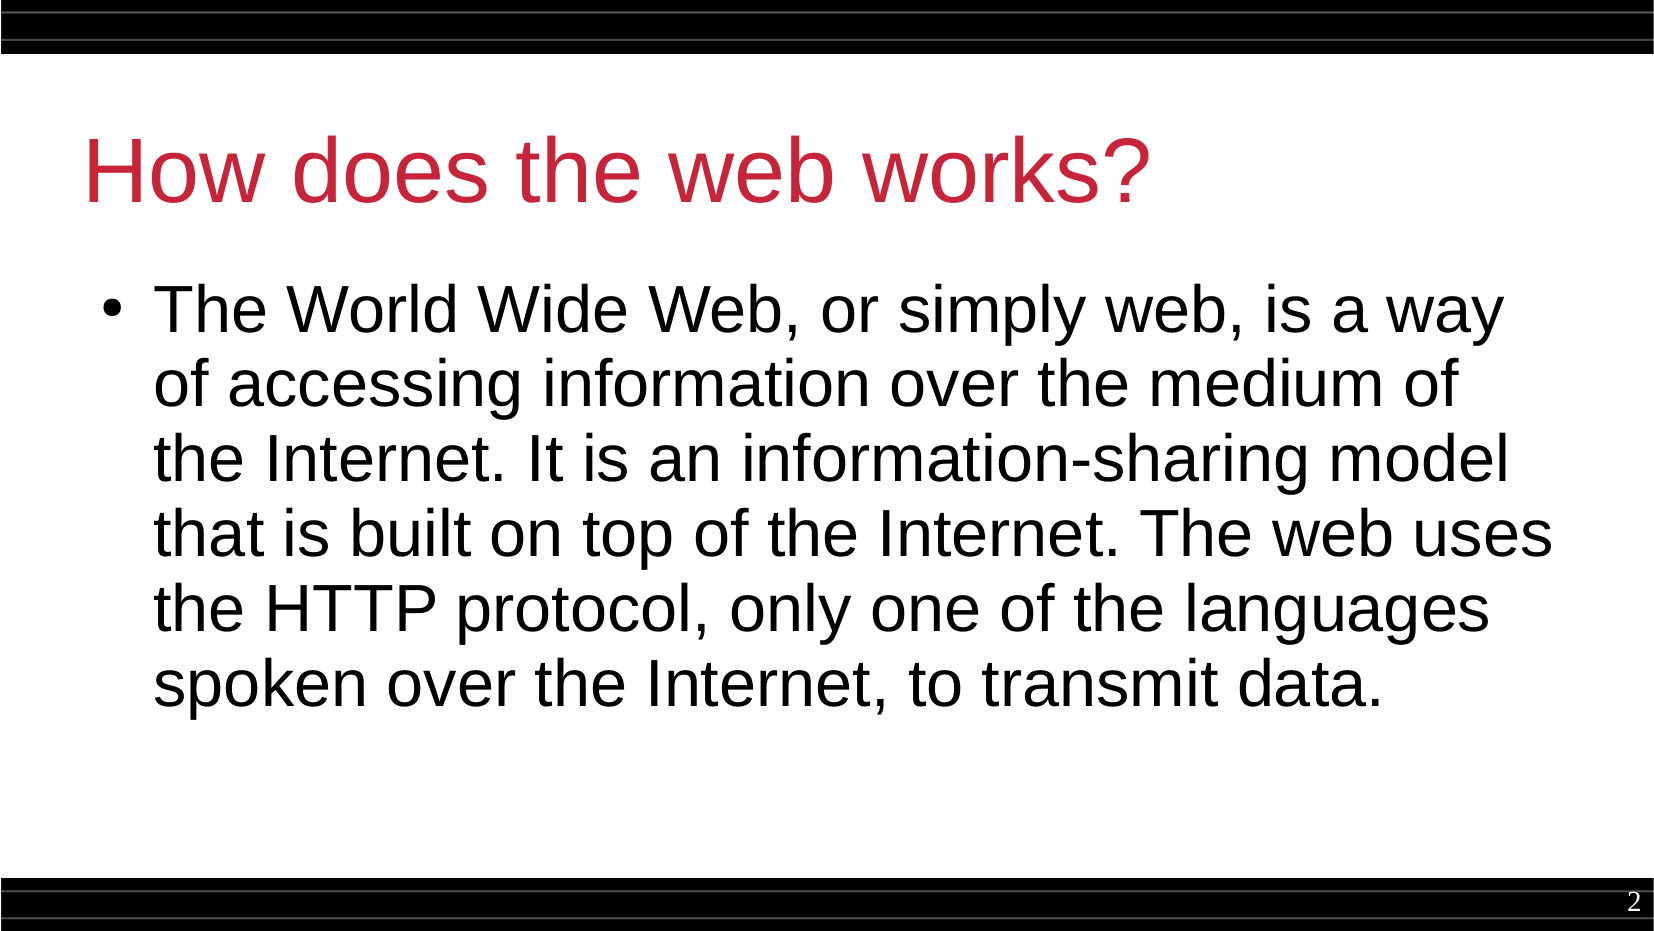

# How does the web works?
The World Wide Web, or simply web, is a way of accessing information over the medium of the Internet. It is an information-sharing model that is built on top of the Internet. The web uses the HTTP protocol, only one of the languages spoken over the Internet, to transmit data.